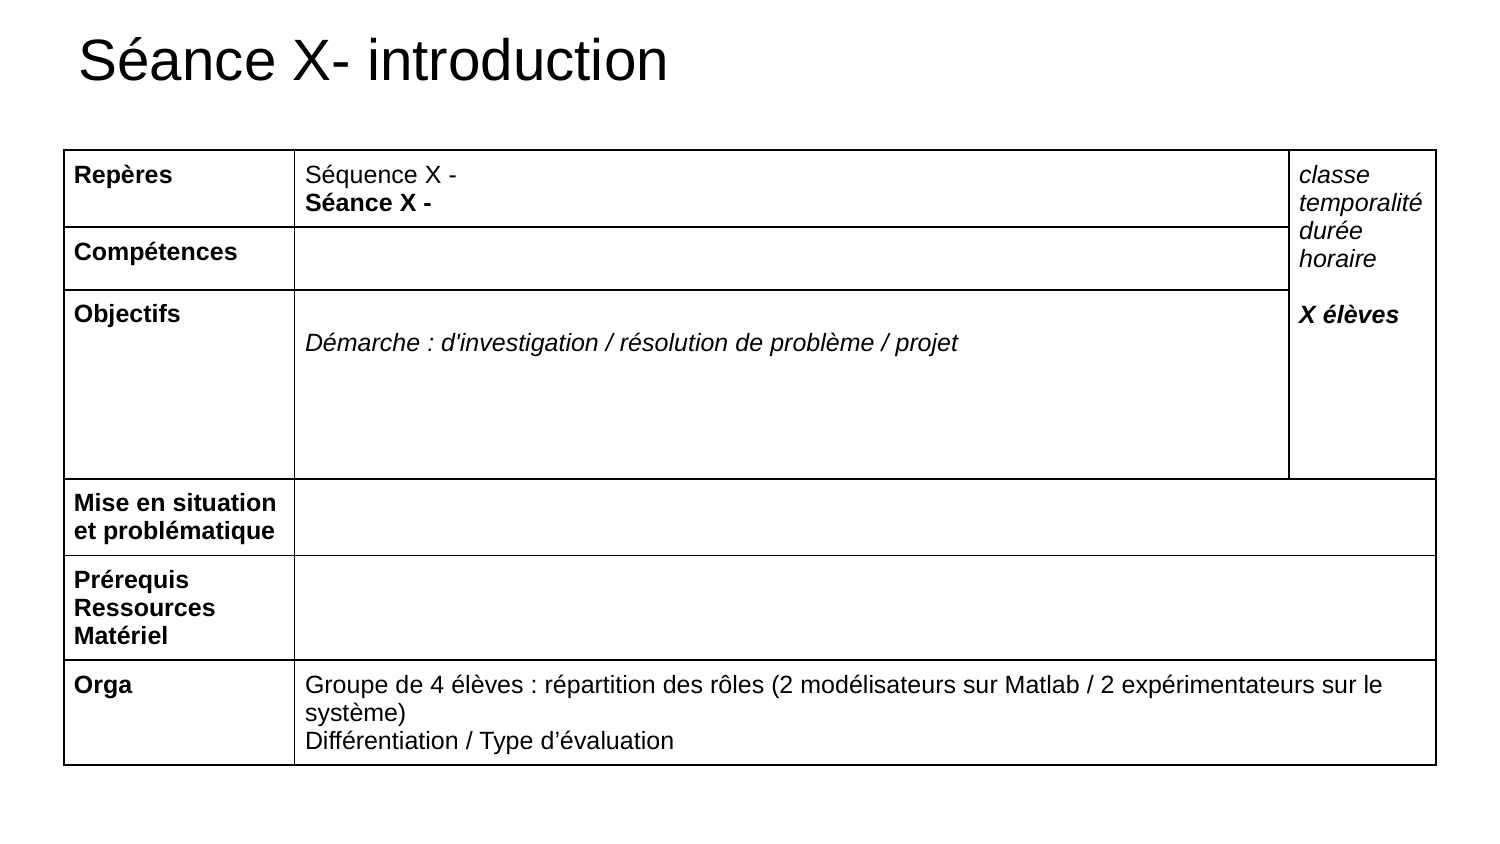

# Séance X- introduction
| Repères | Séquence X - Séance X - | classe temporalité durée horaire X élèves |
| --- | --- | --- |
| Compétences | | |
| Objectifs | Démarche : d'investigation / résolution de problème / projet | |
| Mise en situation et problématique | | |
| Prérequis Ressources Matériel | | |
| Orga | Groupe de 4 élèves : répartition des rôles (2 modélisateurs sur Matlab / 2 expérimentateurs sur le système) Différentiation / Type d’évaluation | |